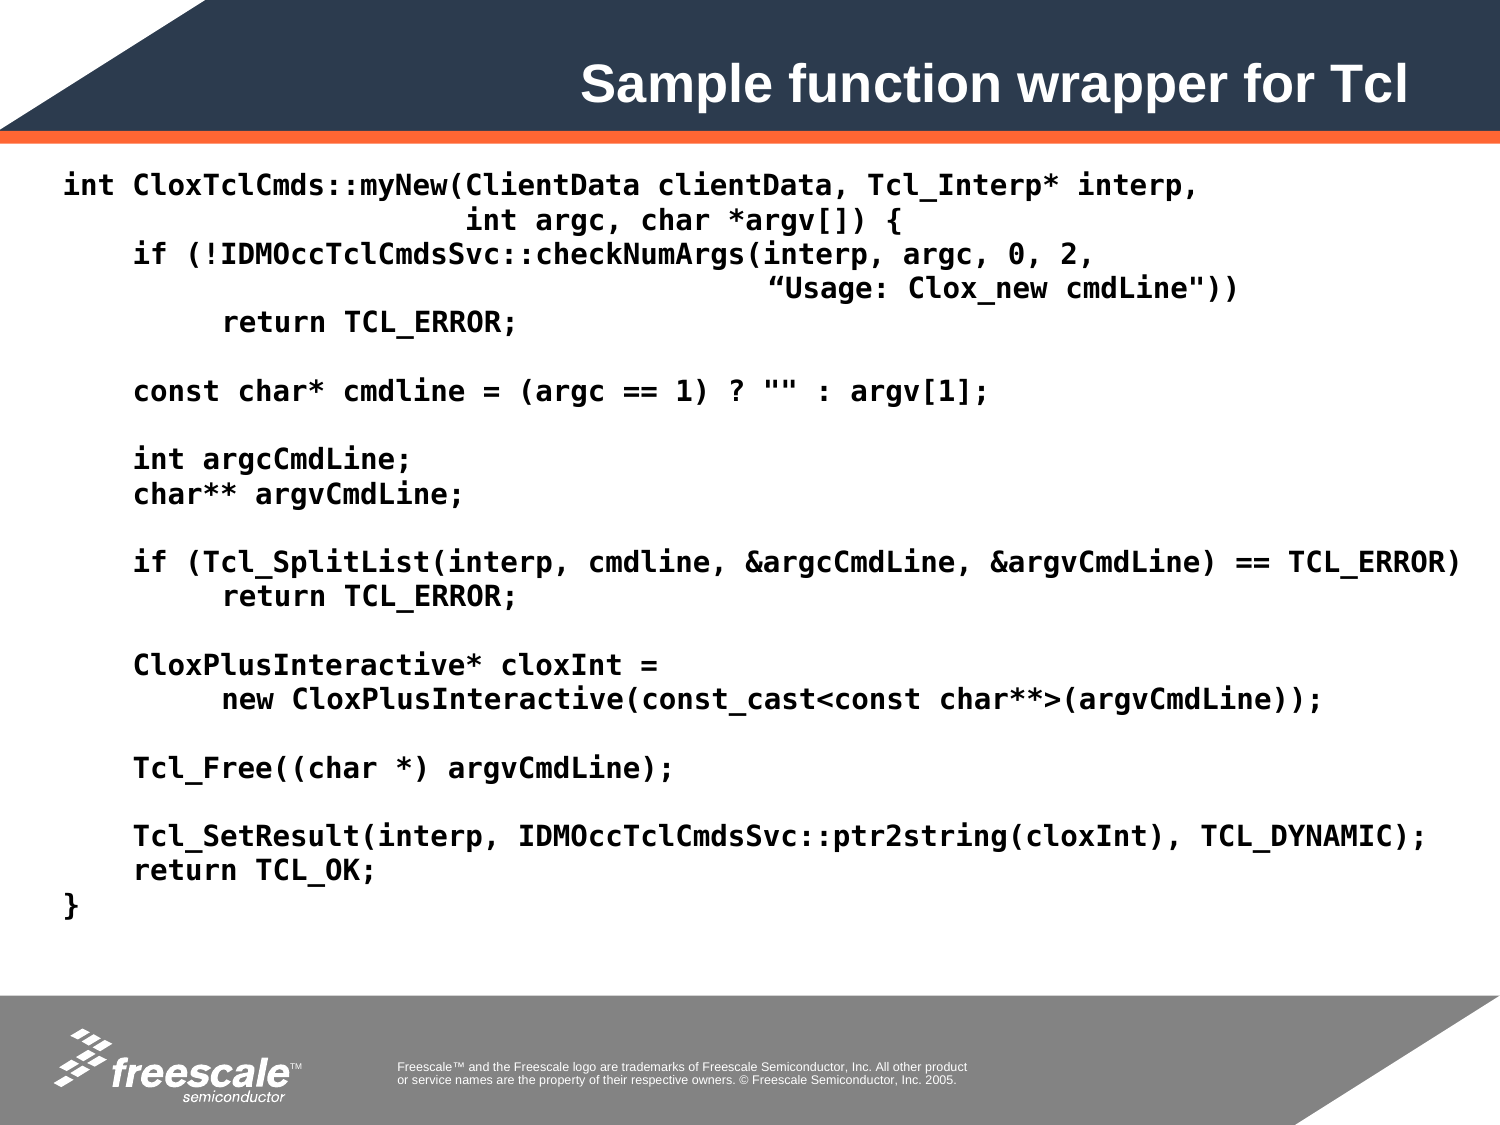

# Sample function wrapper for Tcl
int CloxTclCmds::myNew(ClientData clientData, Tcl_Interp* interp,
 int argc, char *argv[]) {
 if (!IDMOccTclCmdsSvc::checkNumArgs(interp, argc, 0, 2,
					 “Usage: Clox_new cmdLine"))
	 return TCL_ERROR;
 const char* cmdline = (argc == 1) ? "" : argv[1];
 int argcCmdLine;
 char** argvCmdLine;
 if (Tcl_SplitList(interp, cmdline, &argcCmdLine, &argvCmdLine) == TCL_ERROR)
	 return TCL_ERROR;
 CloxPlusInteractive* cloxInt =
	 new CloxPlusInteractive(const_cast<const char**>(argvCmdLine));
 Tcl_Free((char *) argvCmdLine);
 Tcl_SetResult(interp, IDMOccTclCmdsSvc::ptr2string(cloxInt), TCL_DYNAMIC);
 return TCL_OK;
}